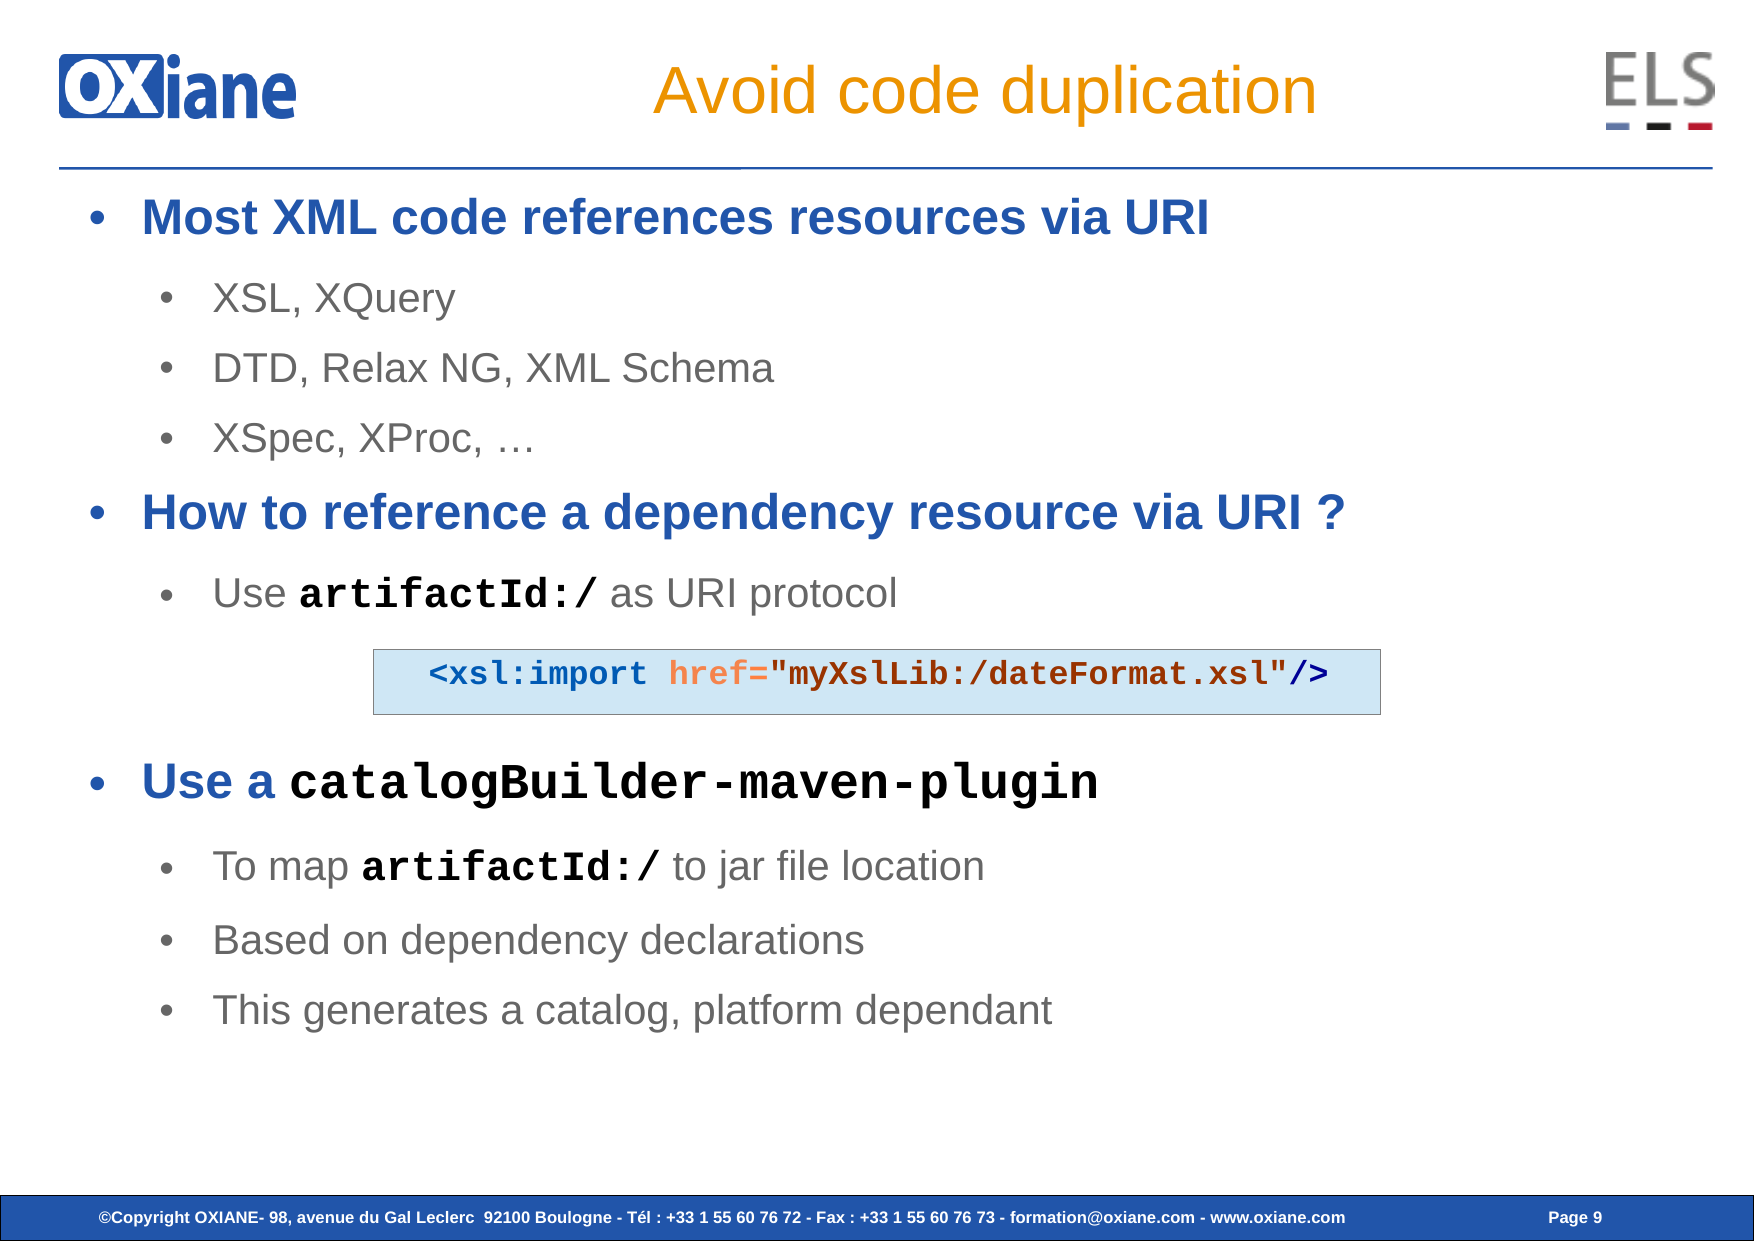

# Avoid code duplication
Most XML code references resources via URI
XSL, XQuery
DTD, Relax NG, XML Schema
XSpec, XProc, …
How to reference a dependency resource via URI ?
Use artifactId:/ as URI protocol
Use a catalogBuilder-maven-plugin
To map artifactId:/ to jar file location
Based on dependency declarations
This generates a catalog, platform dependant
 <xsl:import href="myXslLib:/dateFormat.xsl"/>